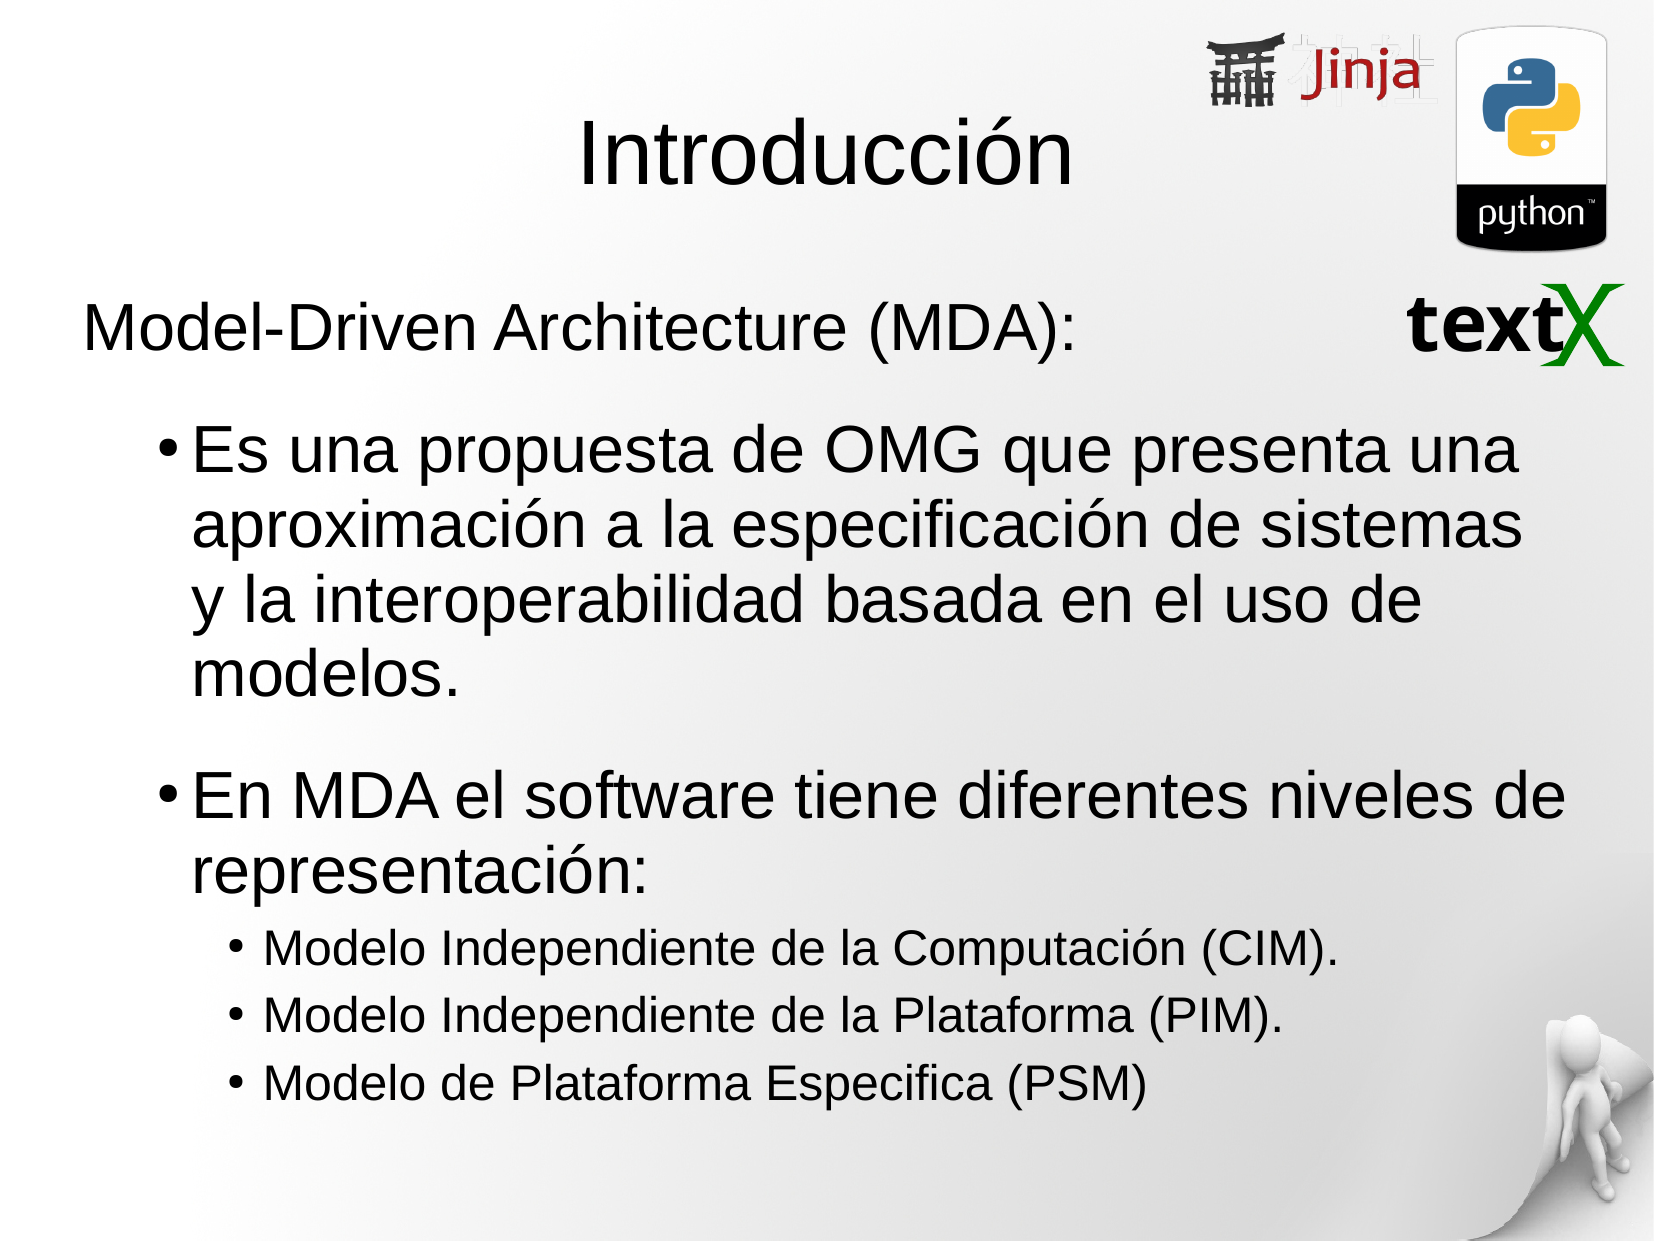

# Introducción
Model-Driven Architecture (MDA):
Es una propuesta de OMG que presenta una aproximación a la especificación de sistemas y la interoperabilidad basada en el uso de modelos.
En MDA el software tiene diferentes niveles de representación:
Modelo Independiente de la Computación (CIM).
Modelo Independiente de la Plataforma (PIM).
Modelo de Plataforma Especifica (PSM)